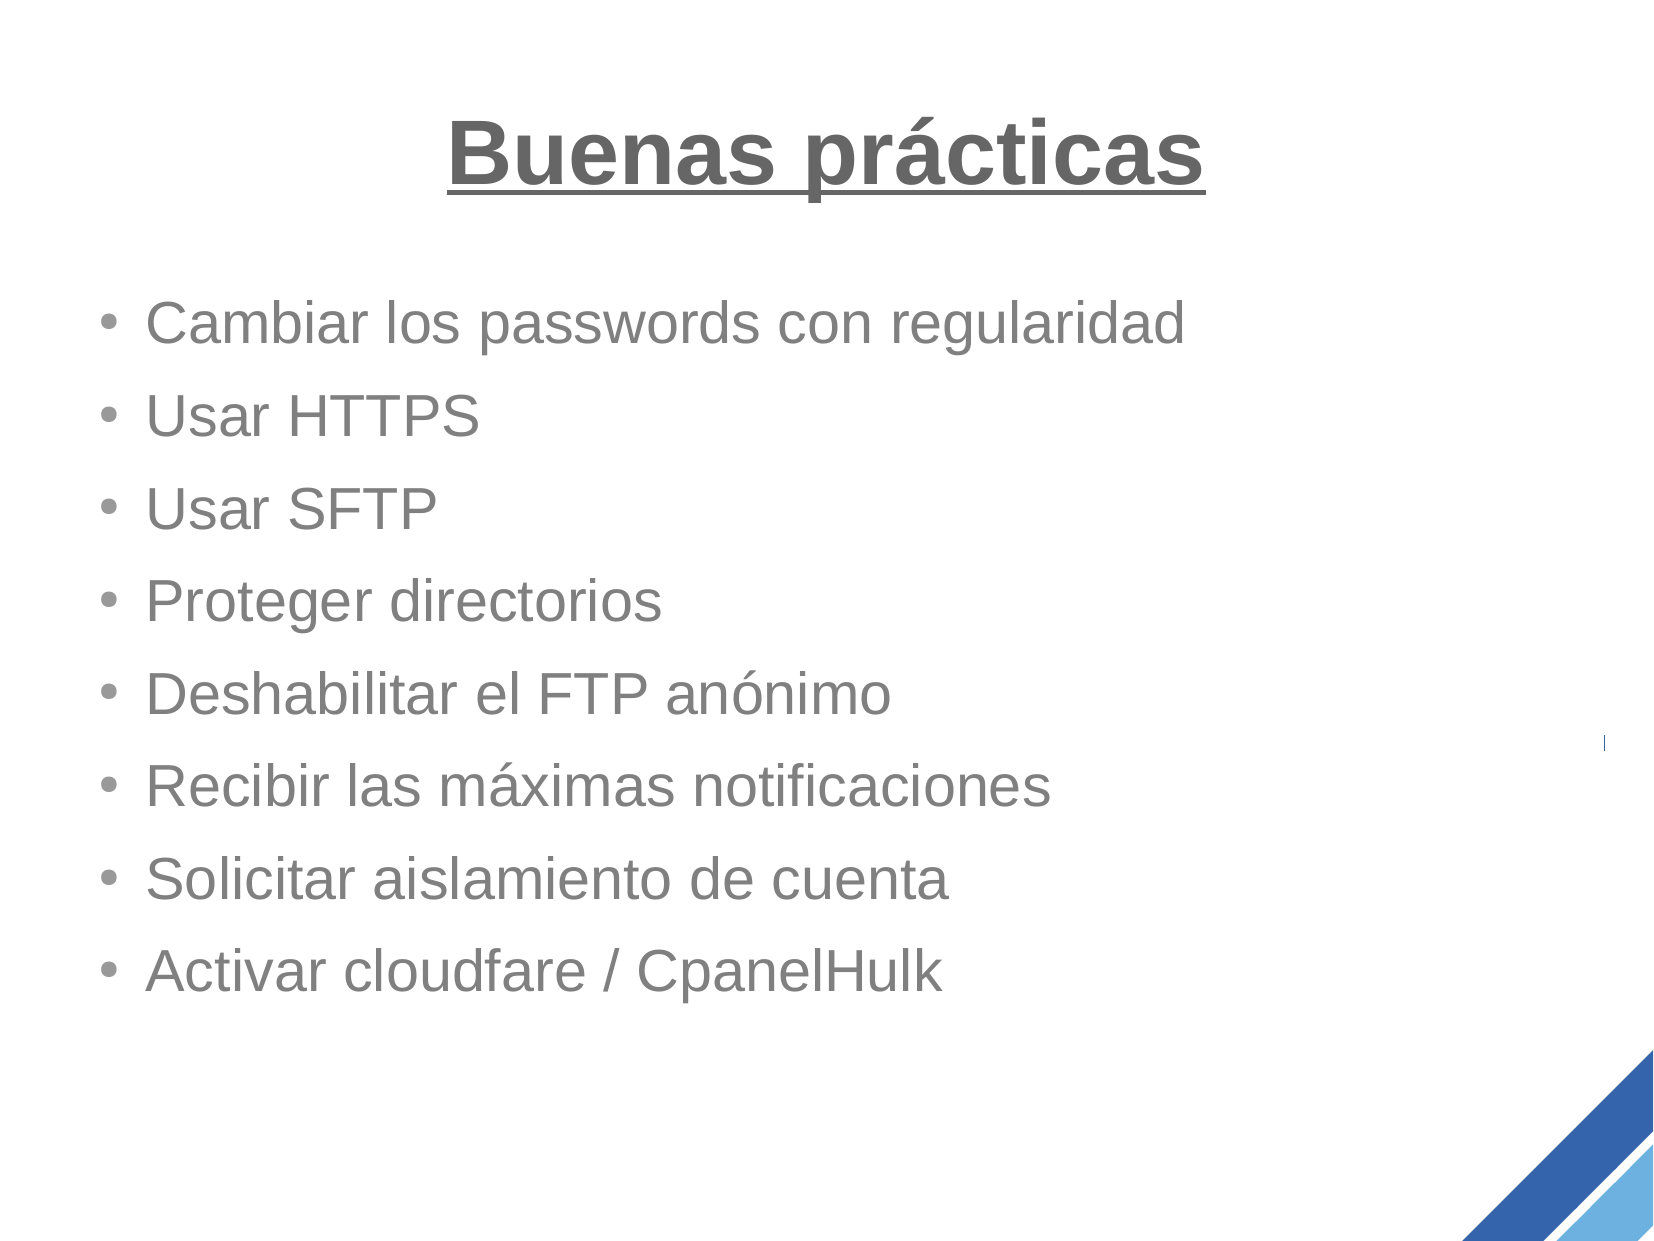

# Buenas prácticas
Cambiar los passwords con regularidad
Usar HTTPS
Usar SFTP
Proteger directorios
Deshabilitar el FTP anónimo
Recibir las máximas notificaciones
Solicitar aislamiento de cuenta
Activar cloudfare / CpanelHulk